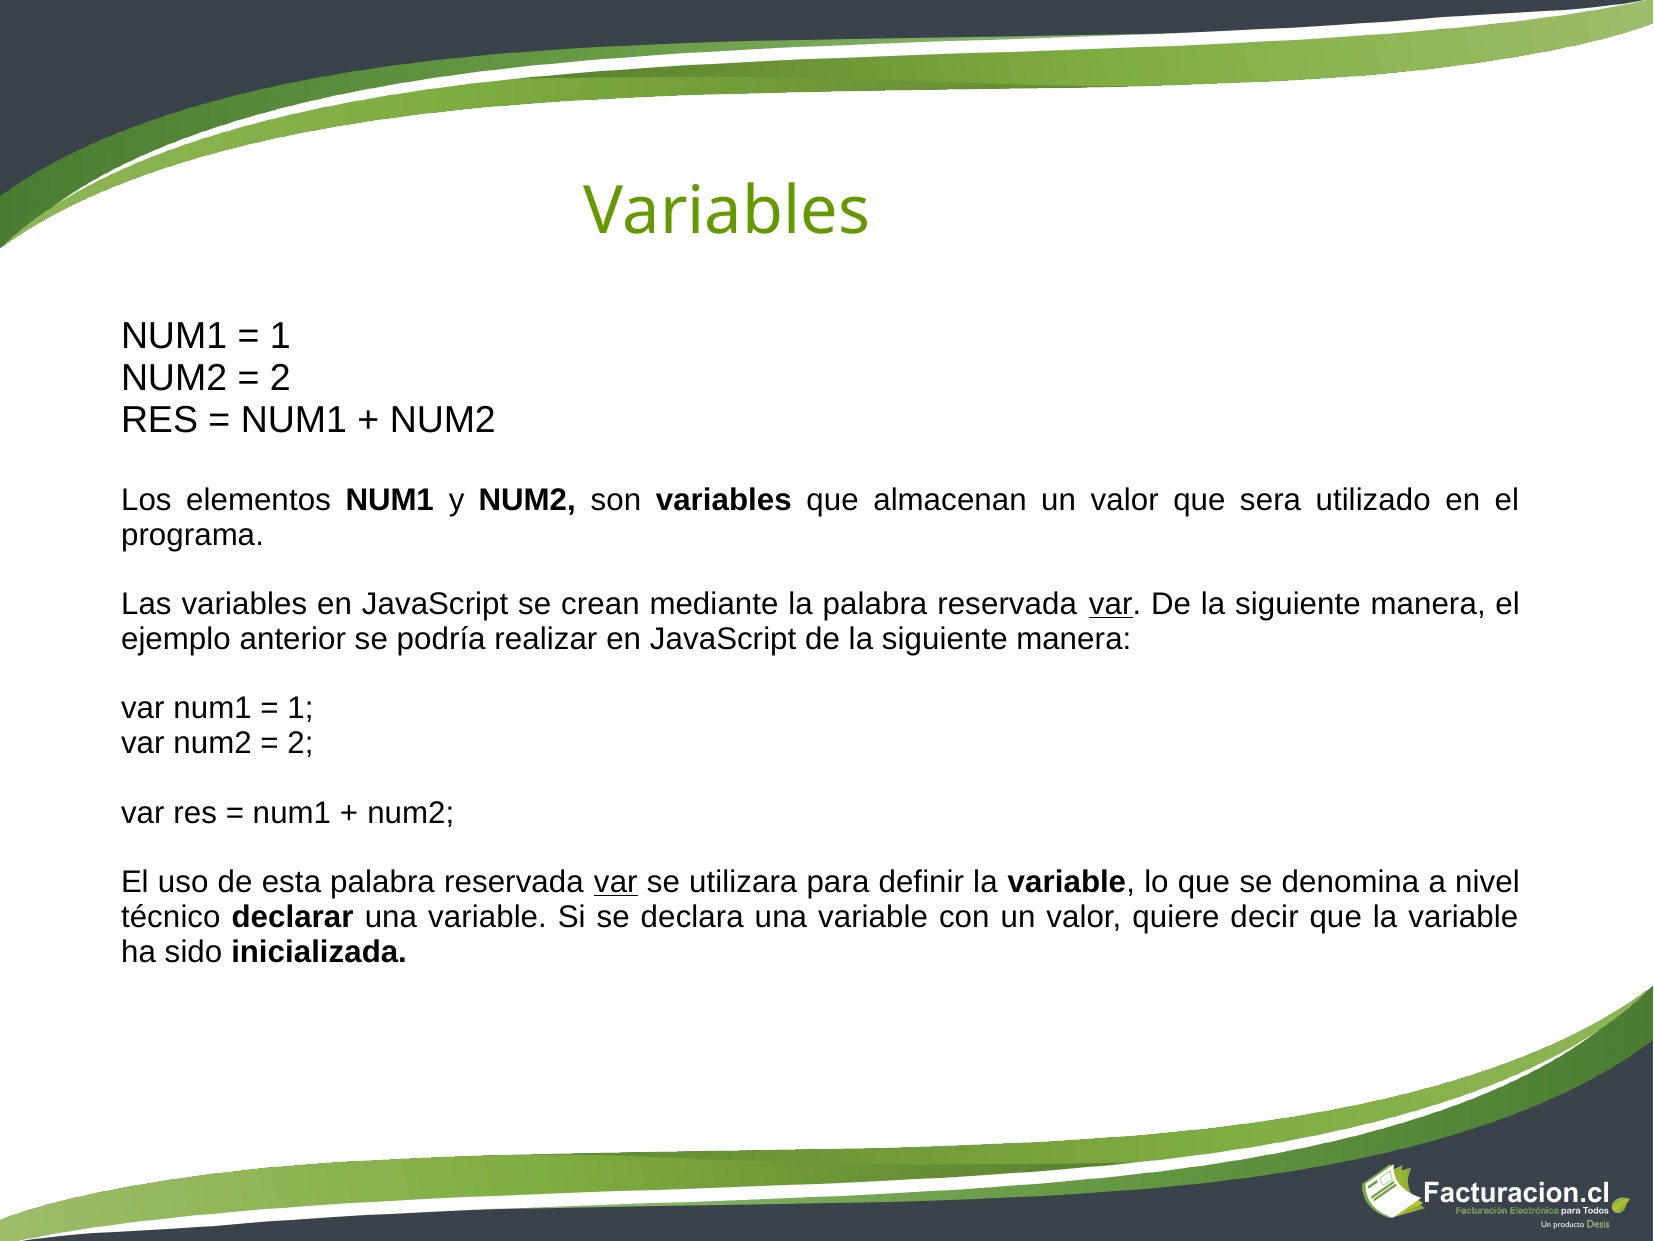

Variables
NUM1 = 1
NUM2 = 2
RES = NUM1 + NUM2
Los elementos NUM1 y NUM2, son variables que almacenan un valor que sera utilizado en el programa.
Las variables en JavaScript se crean mediante la palabra reservada var. De la siguiente manera, el ejemplo anterior se podría realizar en JavaScript de la siguiente manera:
var num1 = 1;
var num2 = 2;
var res = num1 + num2;
El uso de esta palabra reservada var se utilizara para definir la variable, lo que se denomina a nivel técnico declarar una variable. Si se declara una variable con un valor, quiere decir que la variable ha sido inicializada.